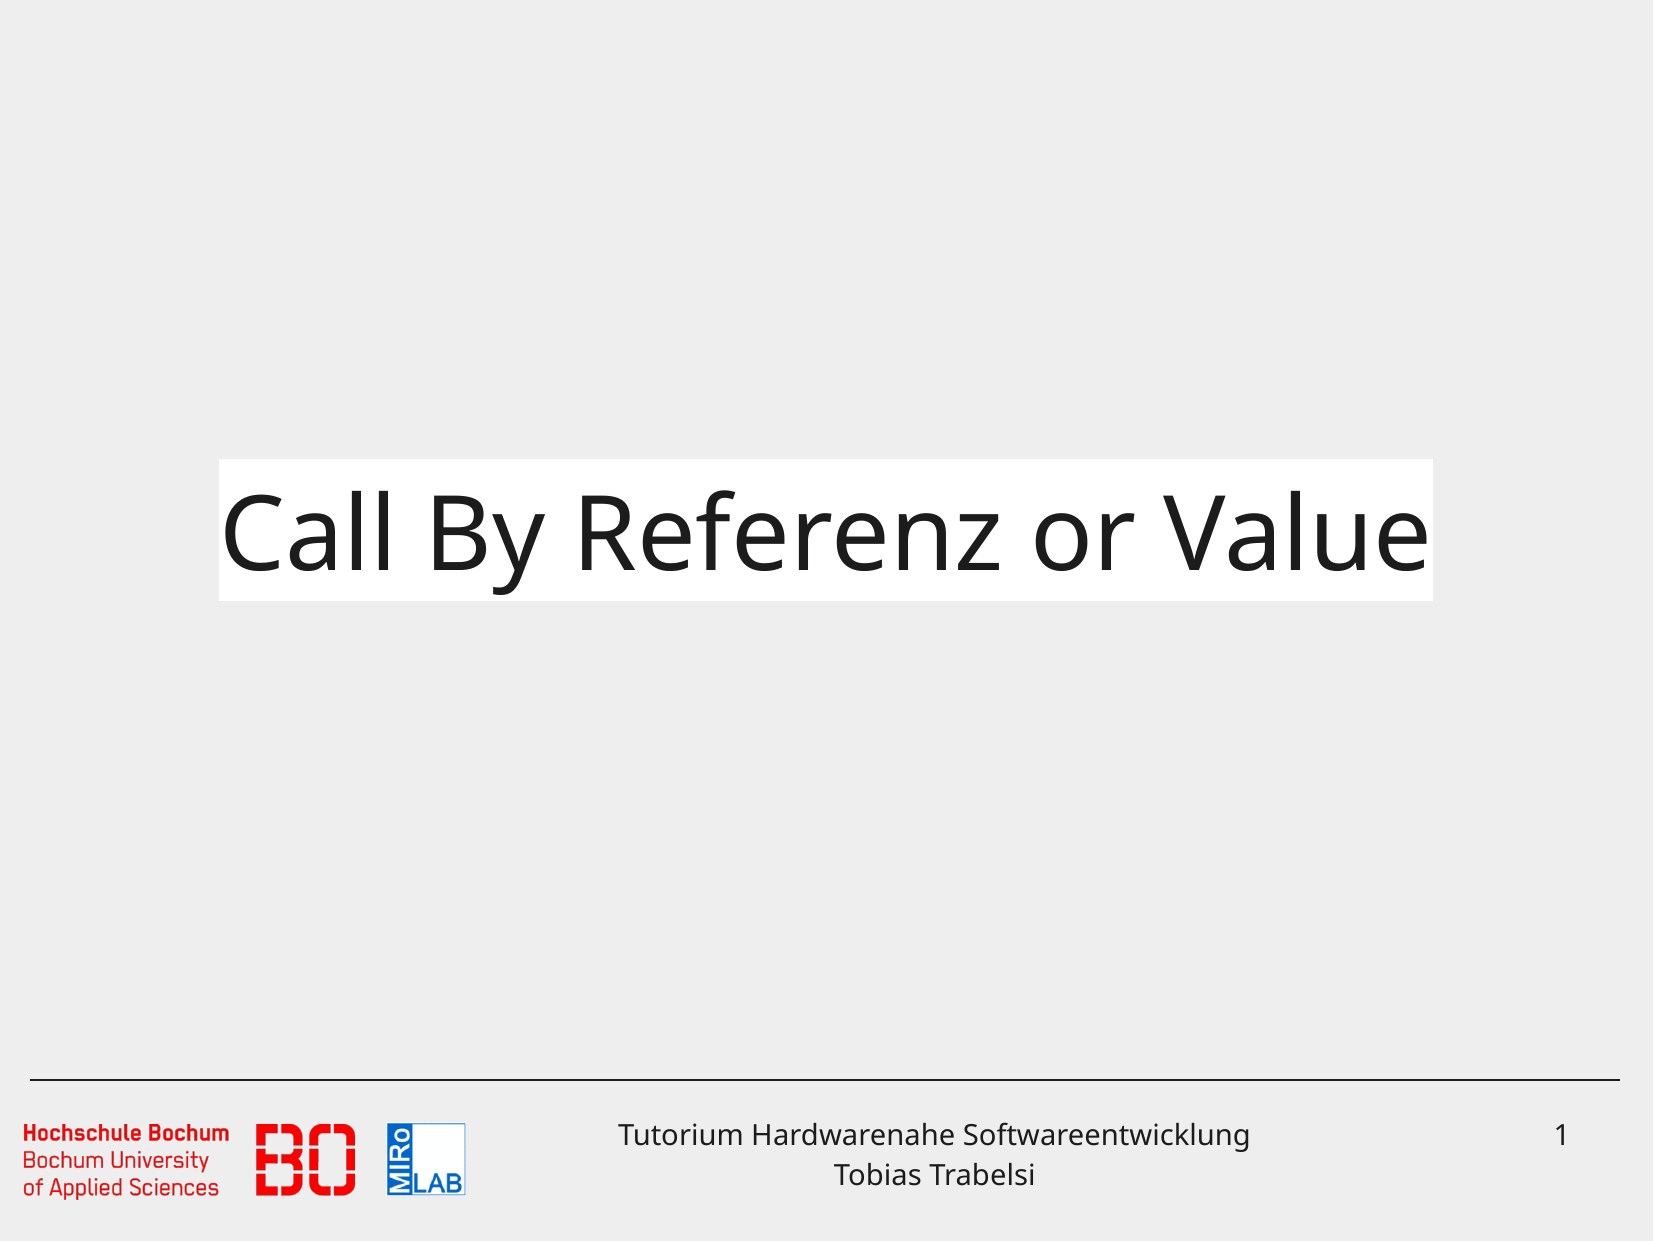

# Call By Referenz or Value
Vanessa Böhrk - Tutorium Hardwarenahe Softwareentwicklung
1